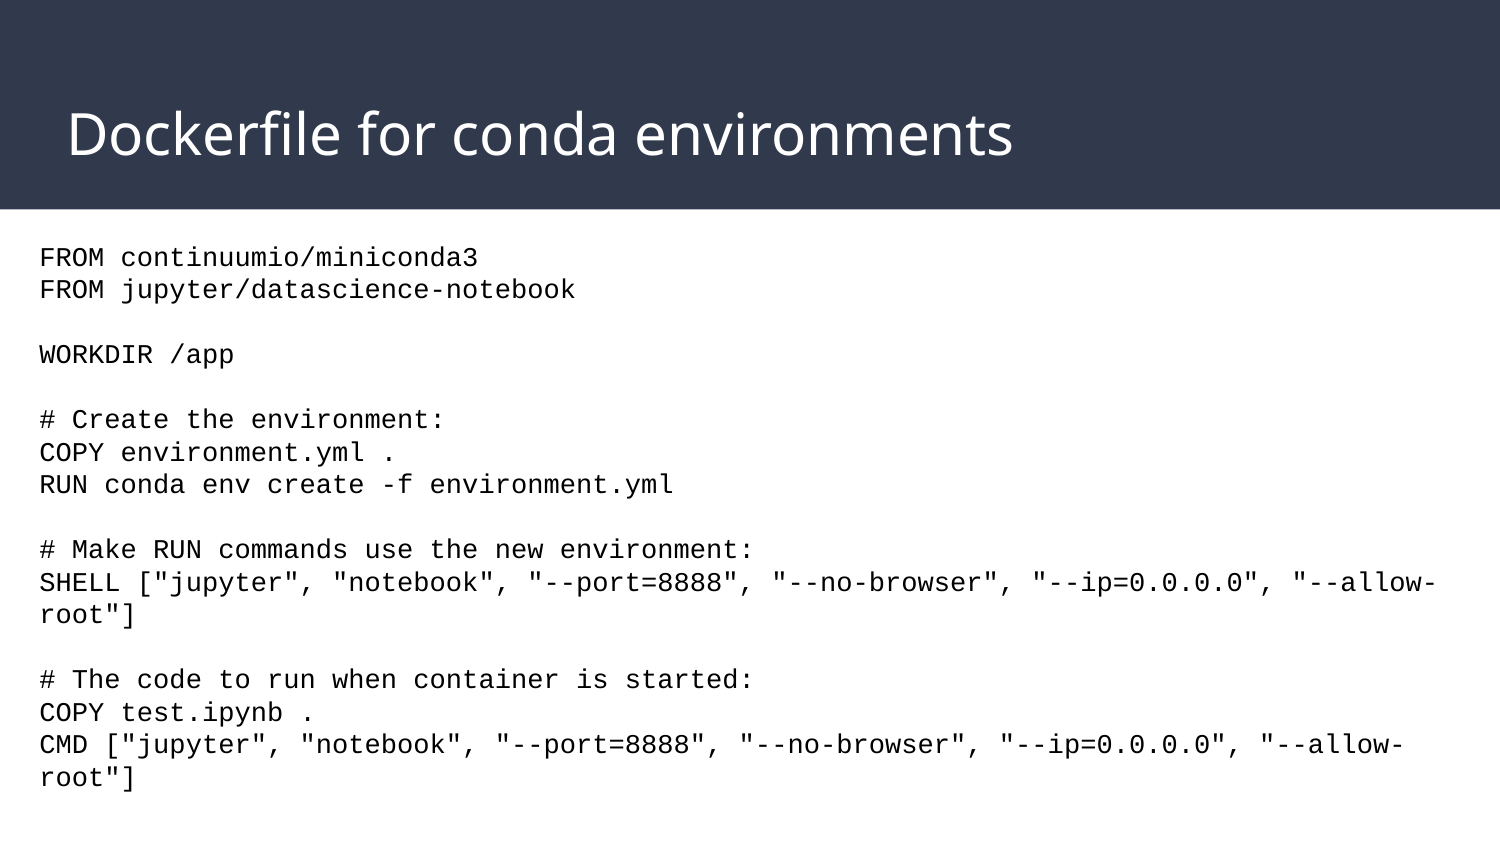

# Dockerfile for conda environments
FROM continuumio/miniconda3
FROM jupyter/datascience-notebook
WORKDIR /app
# Create the environment:
COPY environment.yml .
RUN conda env create -f environment.yml
# Make RUN commands use the new environment:
SHELL ["jupyter", "notebook", "--port=8888", "--no-browser", "--ip=0.0.0.0", "--allow-root"]
# The code to run when container is started:
COPY test.ipynb .
CMD ["jupyter", "notebook", "--port=8888", "--no-browser", "--ip=0.0.0.0", "--allow-root"]